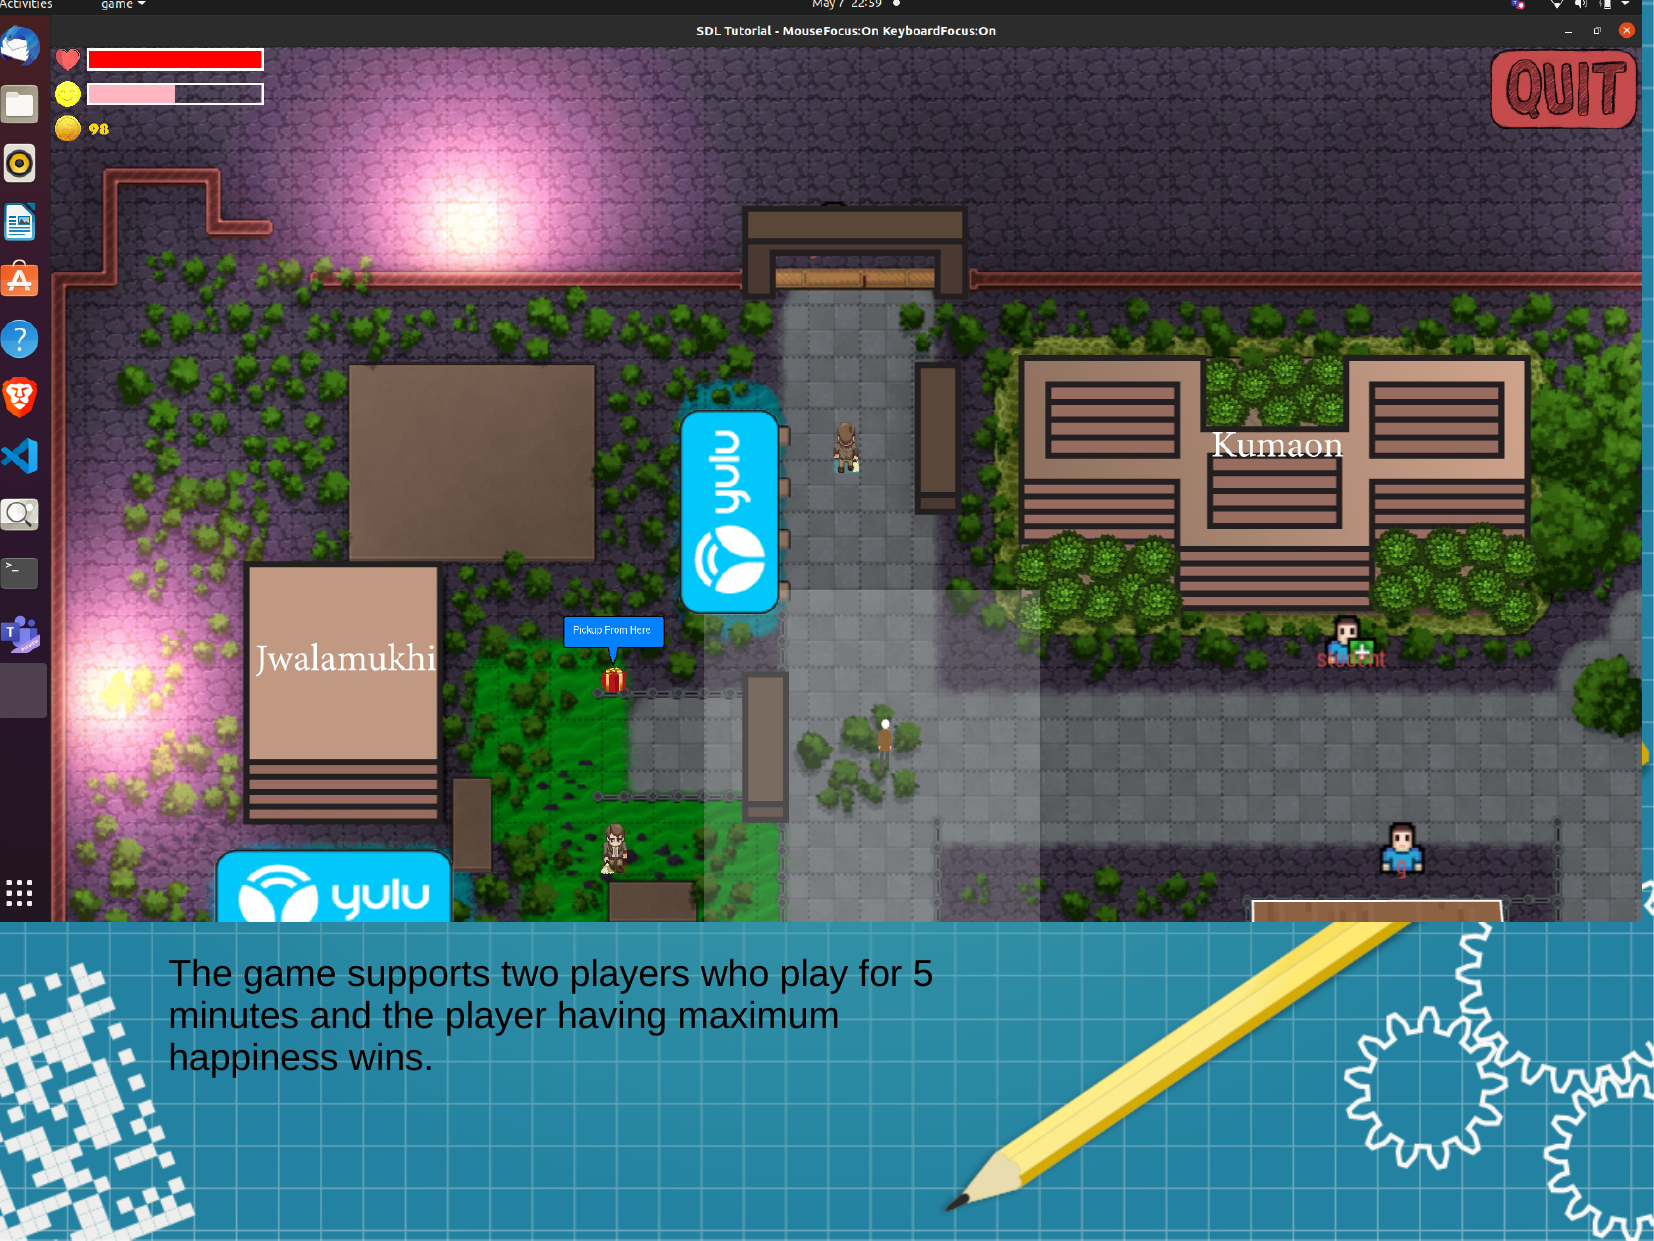

The game supports two players who play for 5 minutes and the player having maximum happiness wins.